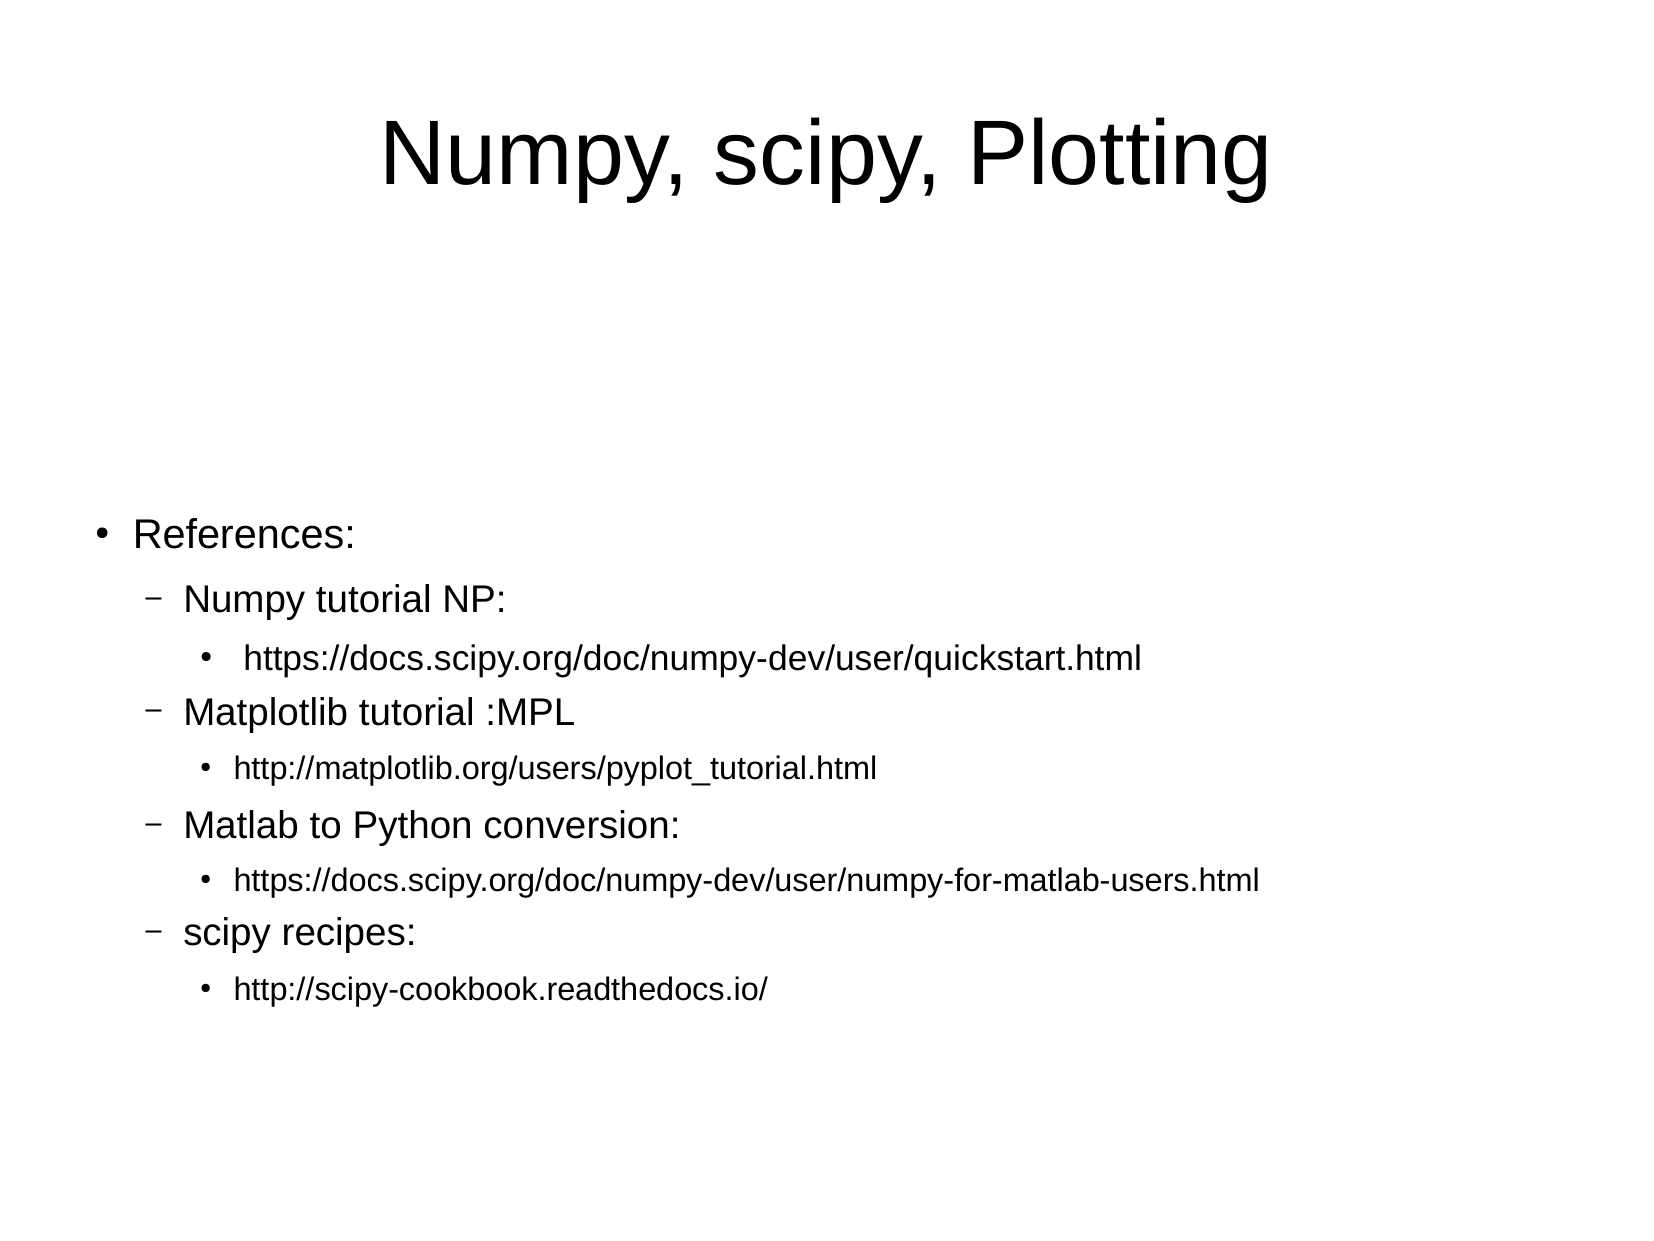

# Numpy, scipy, Plotting
References:
Numpy tutorial NP:
 https://docs.scipy.org/doc/numpy-dev/user/quickstart.html
Matplotlib tutorial :MPL
http://matplotlib.org/users/pyplot_tutorial.html
Matlab to Python conversion:
https://docs.scipy.org/doc/numpy-dev/user/numpy-for-matlab-users.html
scipy recipes:
http://scipy-cookbook.readthedocs.io/